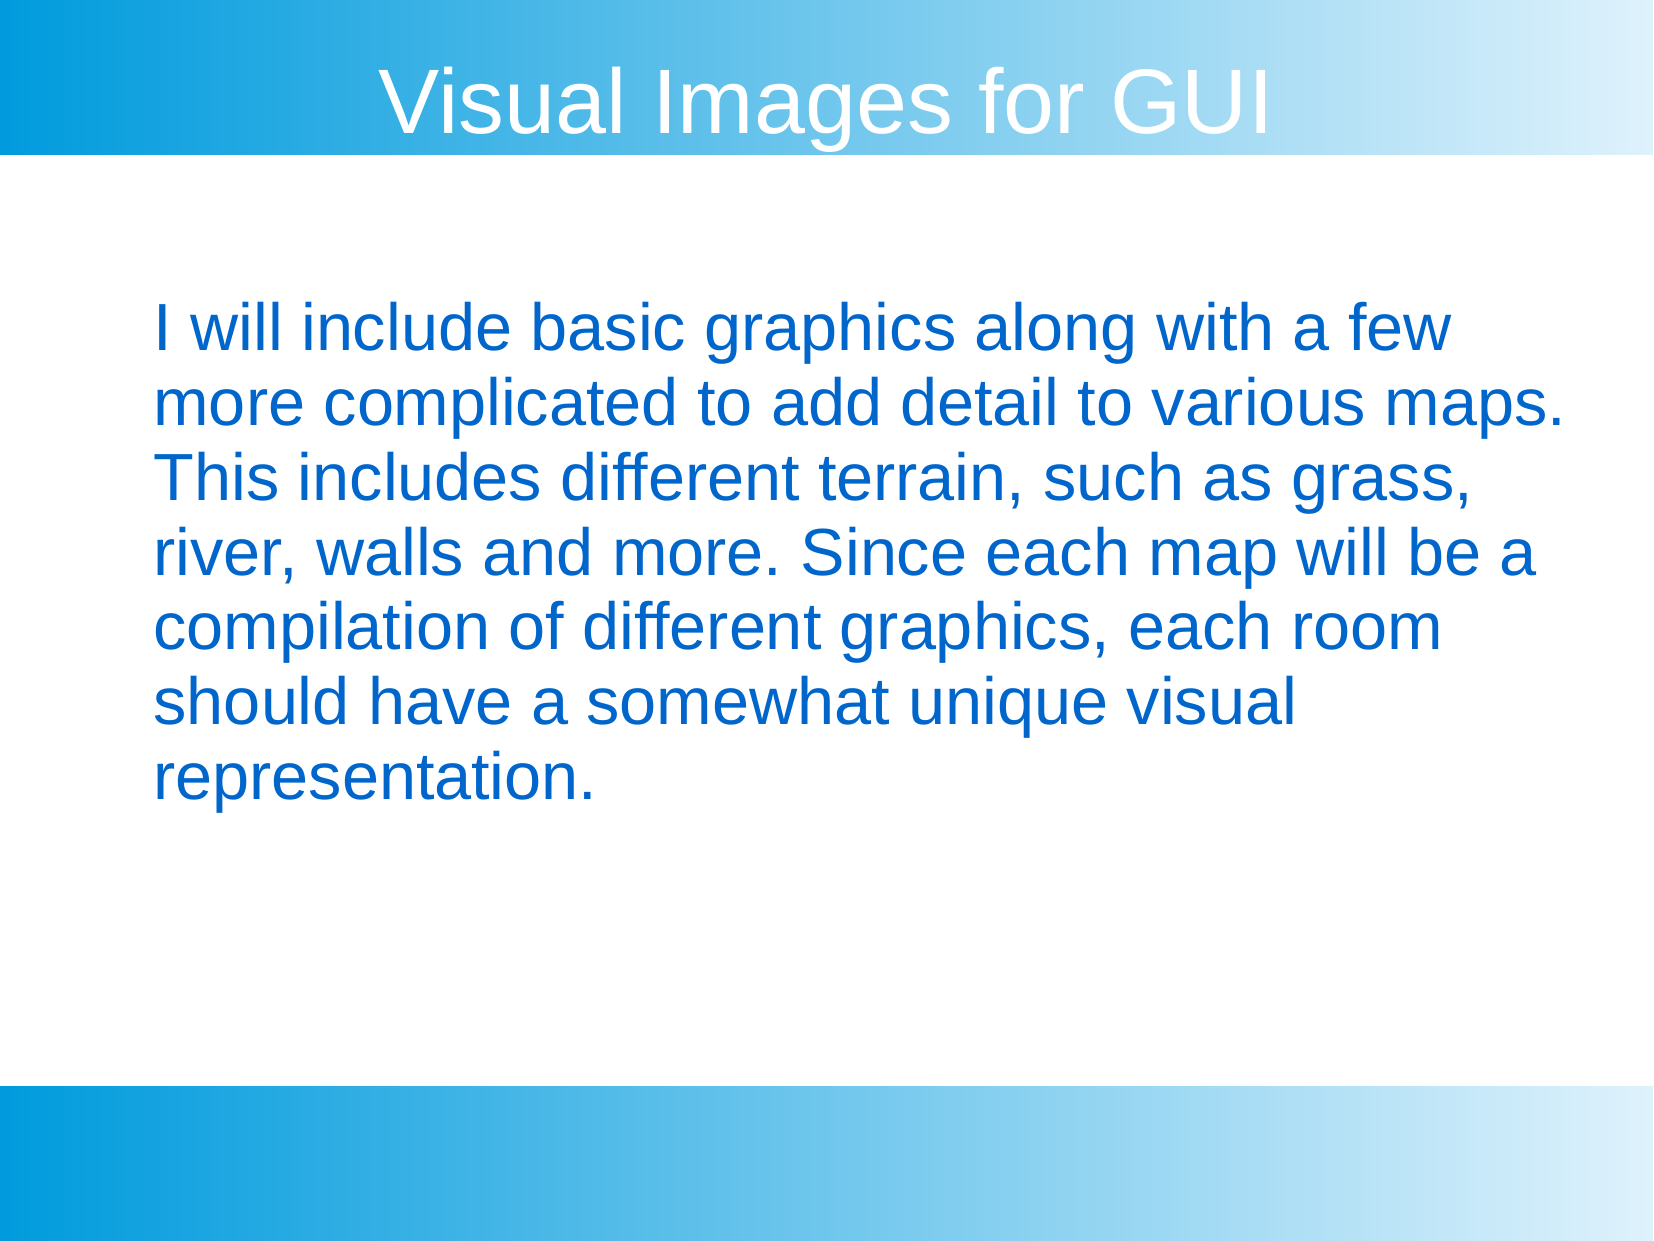

# Visual Images for GUI
I will include basic graphics along with a few more complicated to add detail to various maps. This includes different terrain, such as grass, river, walls and more. Since each map will be a compilation of different graphics, each room should have a somewhat unique visual representation.